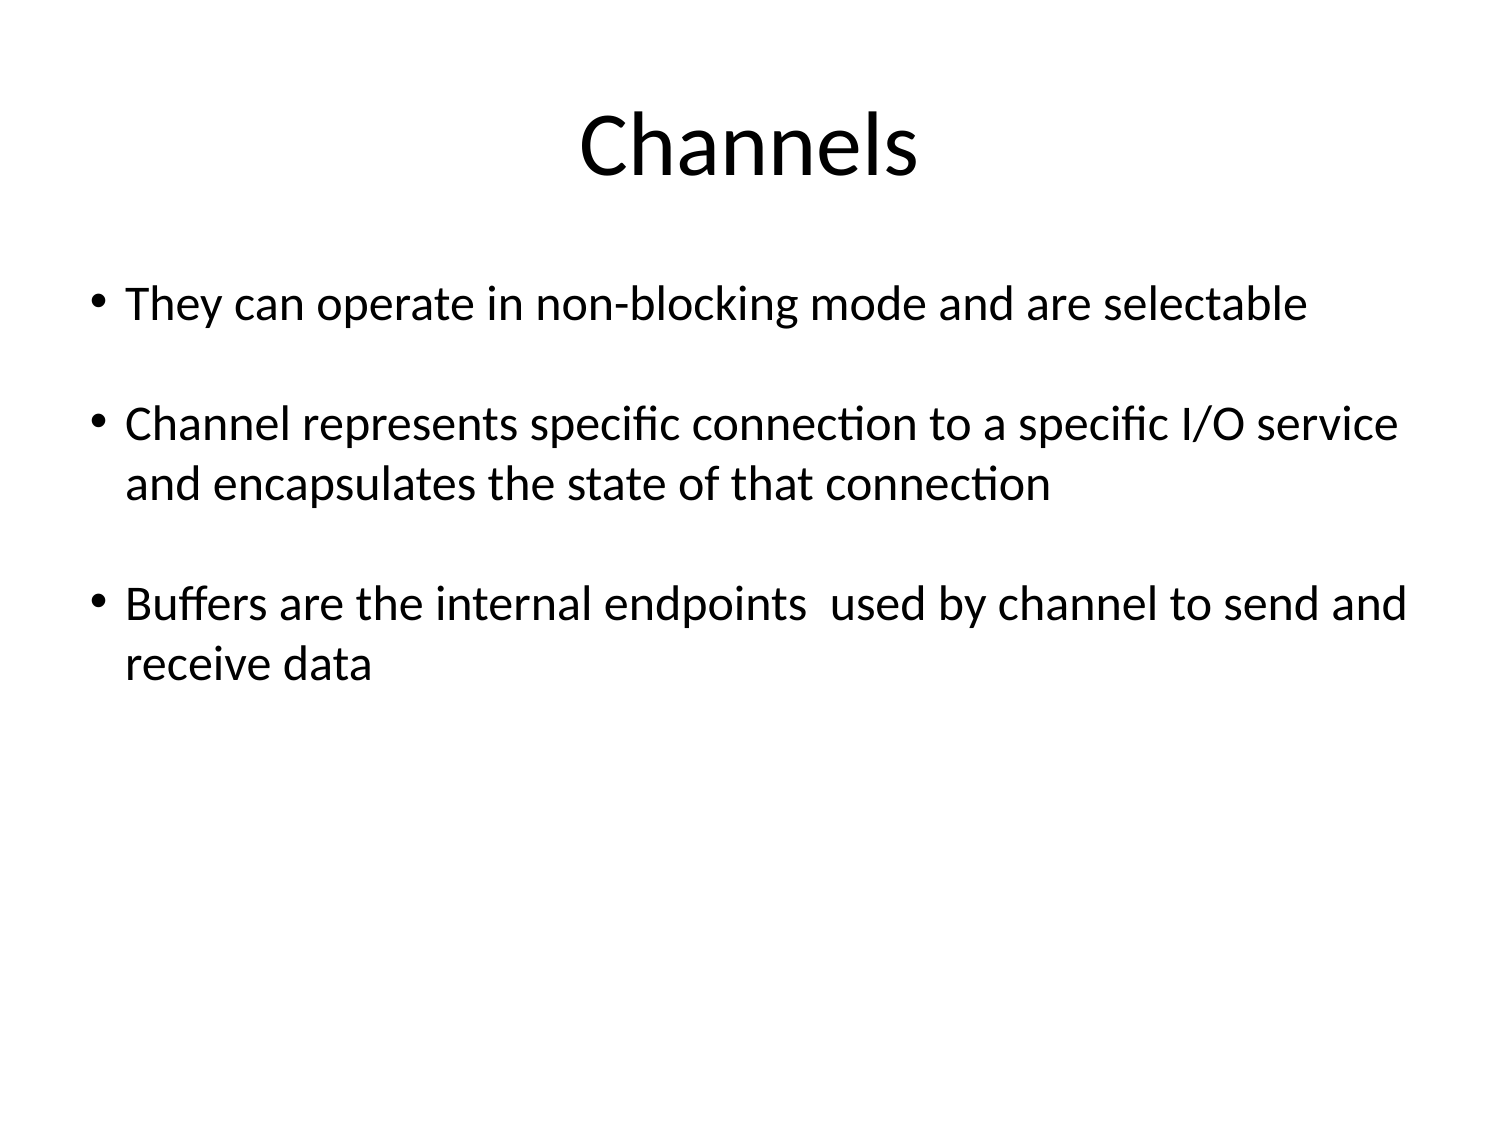

Channels
They can operate in non-blocking mode and are selectable
Channel represents specific connection to a specific I/O service and encapsulates the state of that connection
Buffers are the internal endpoints used by channel to send and receive data